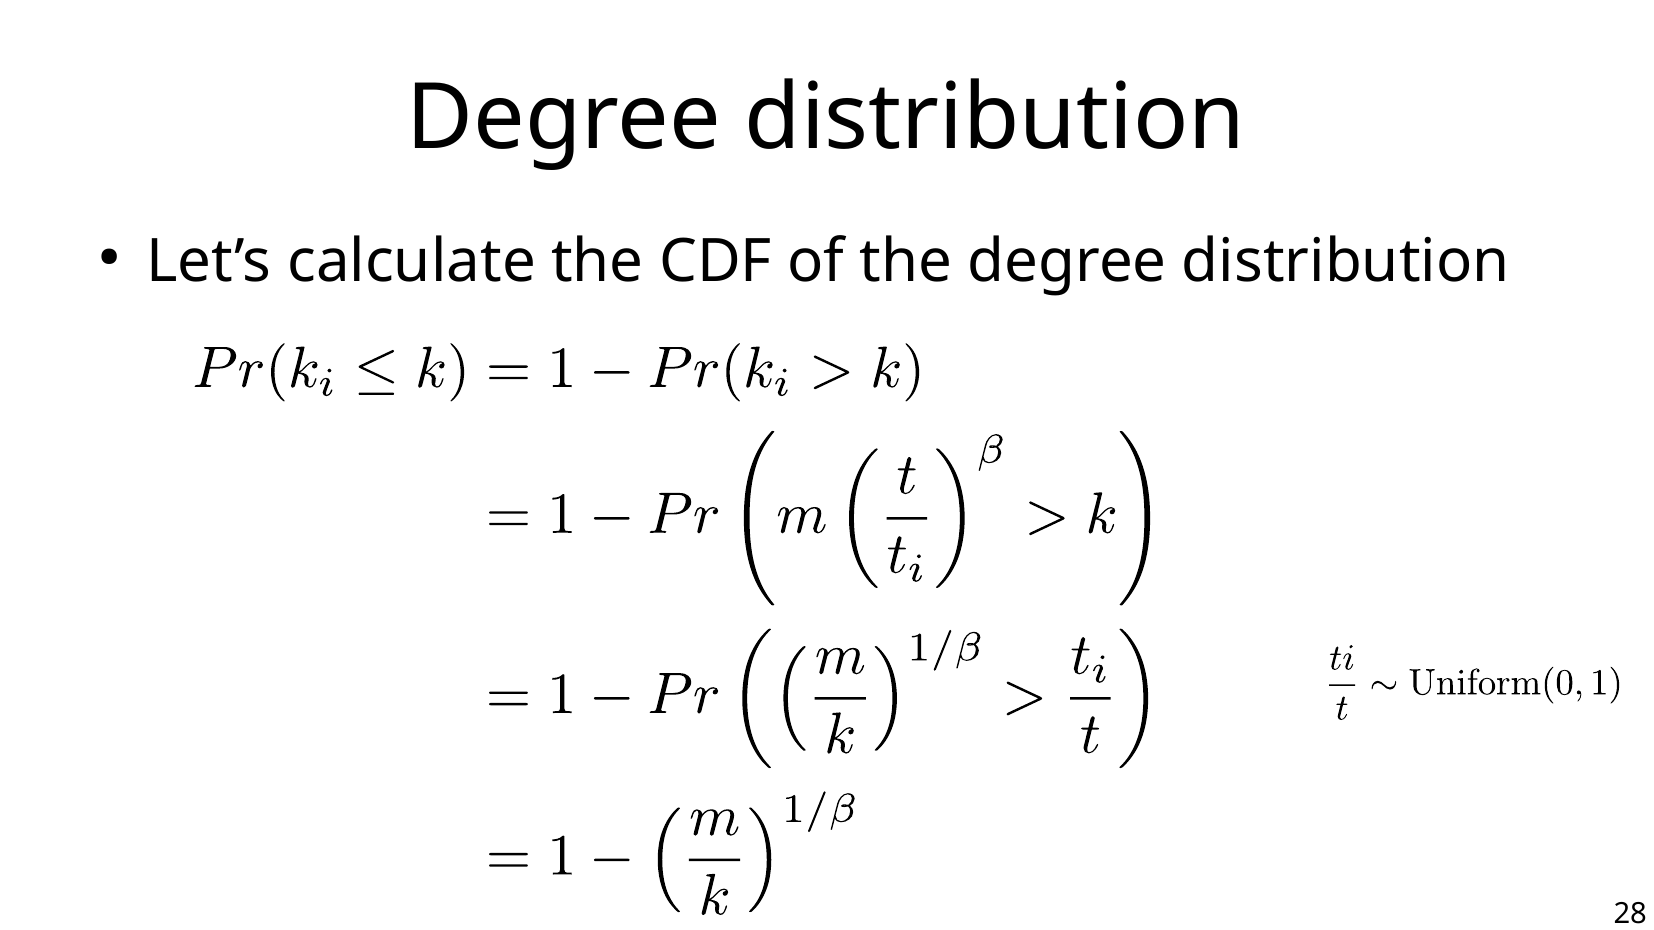

# Degree distribution
Let’s calculate the CDF of the degree distribution
28